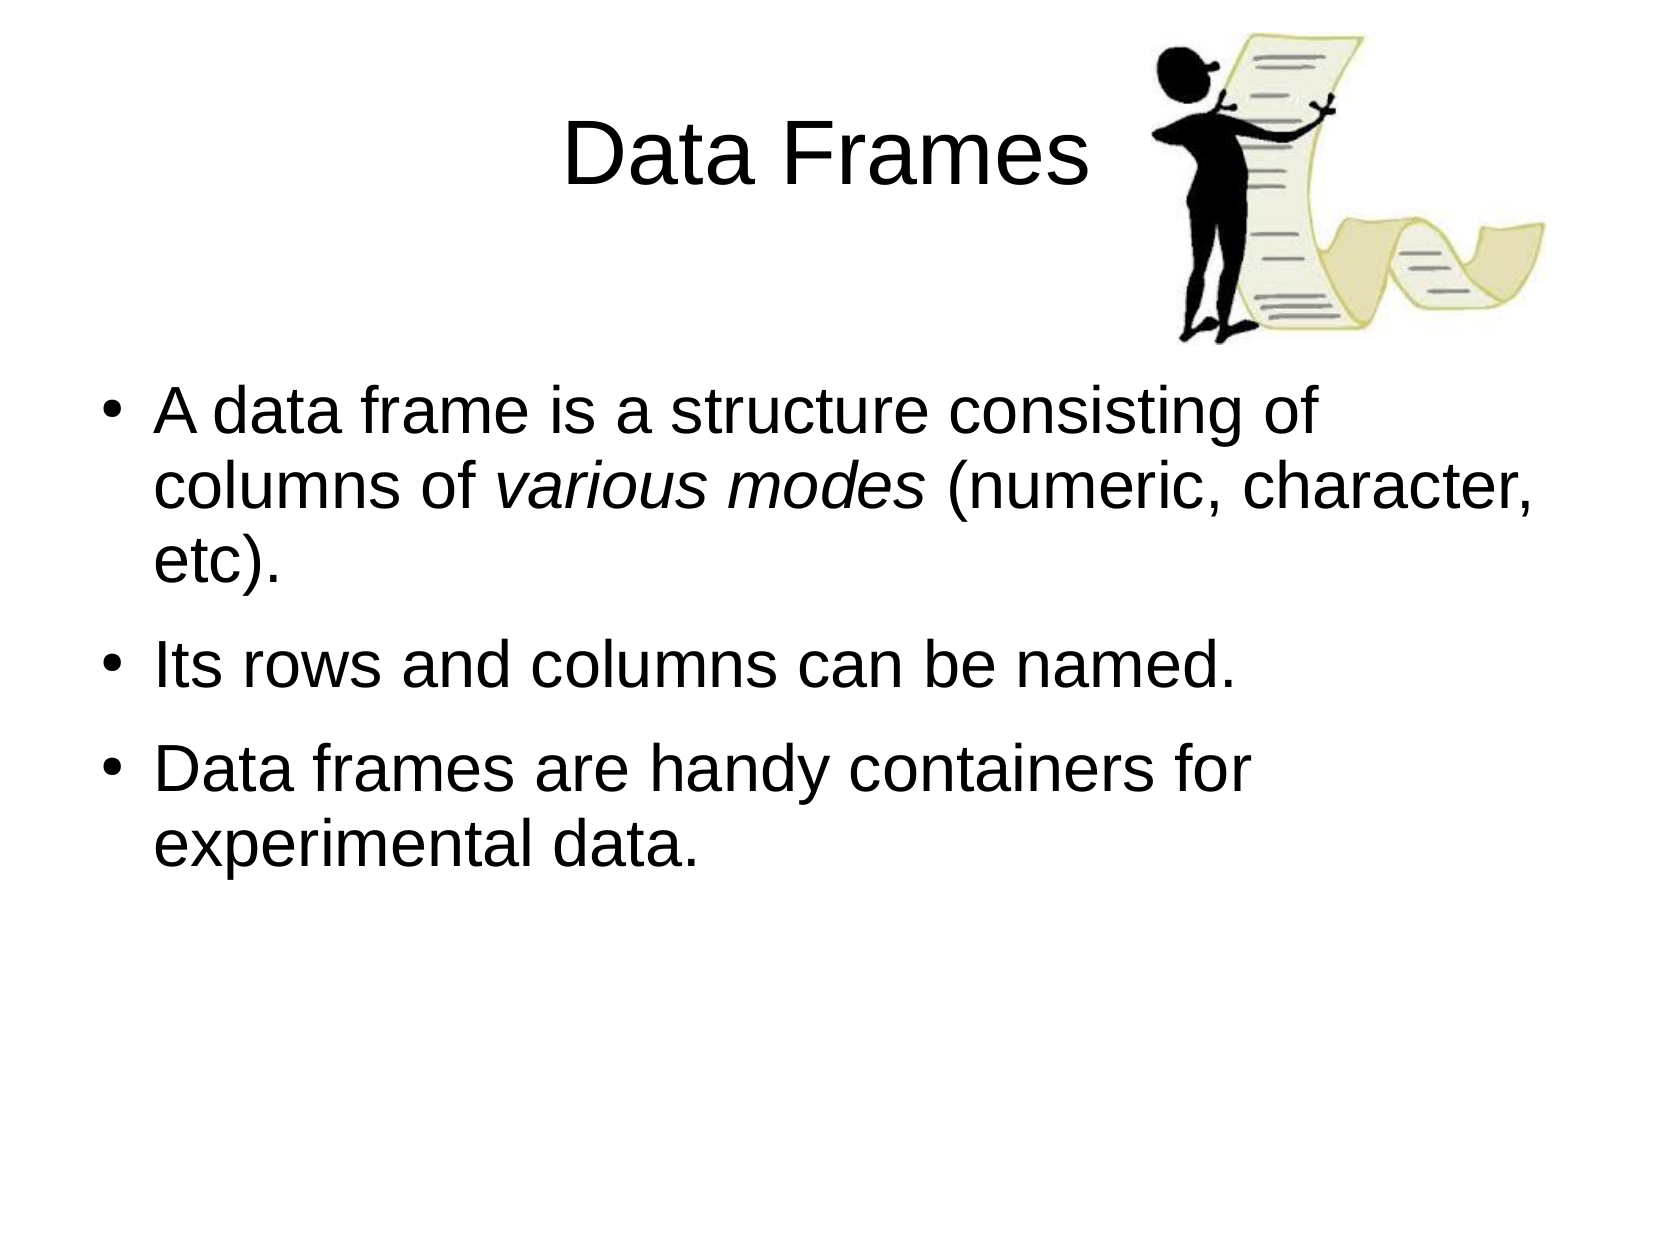

# Data Frames
A data frame is a structure consisting of columns of various modes (numeric, character, etc).
Its rows and columns can be named.
Data frames are handy containers for experimental data.